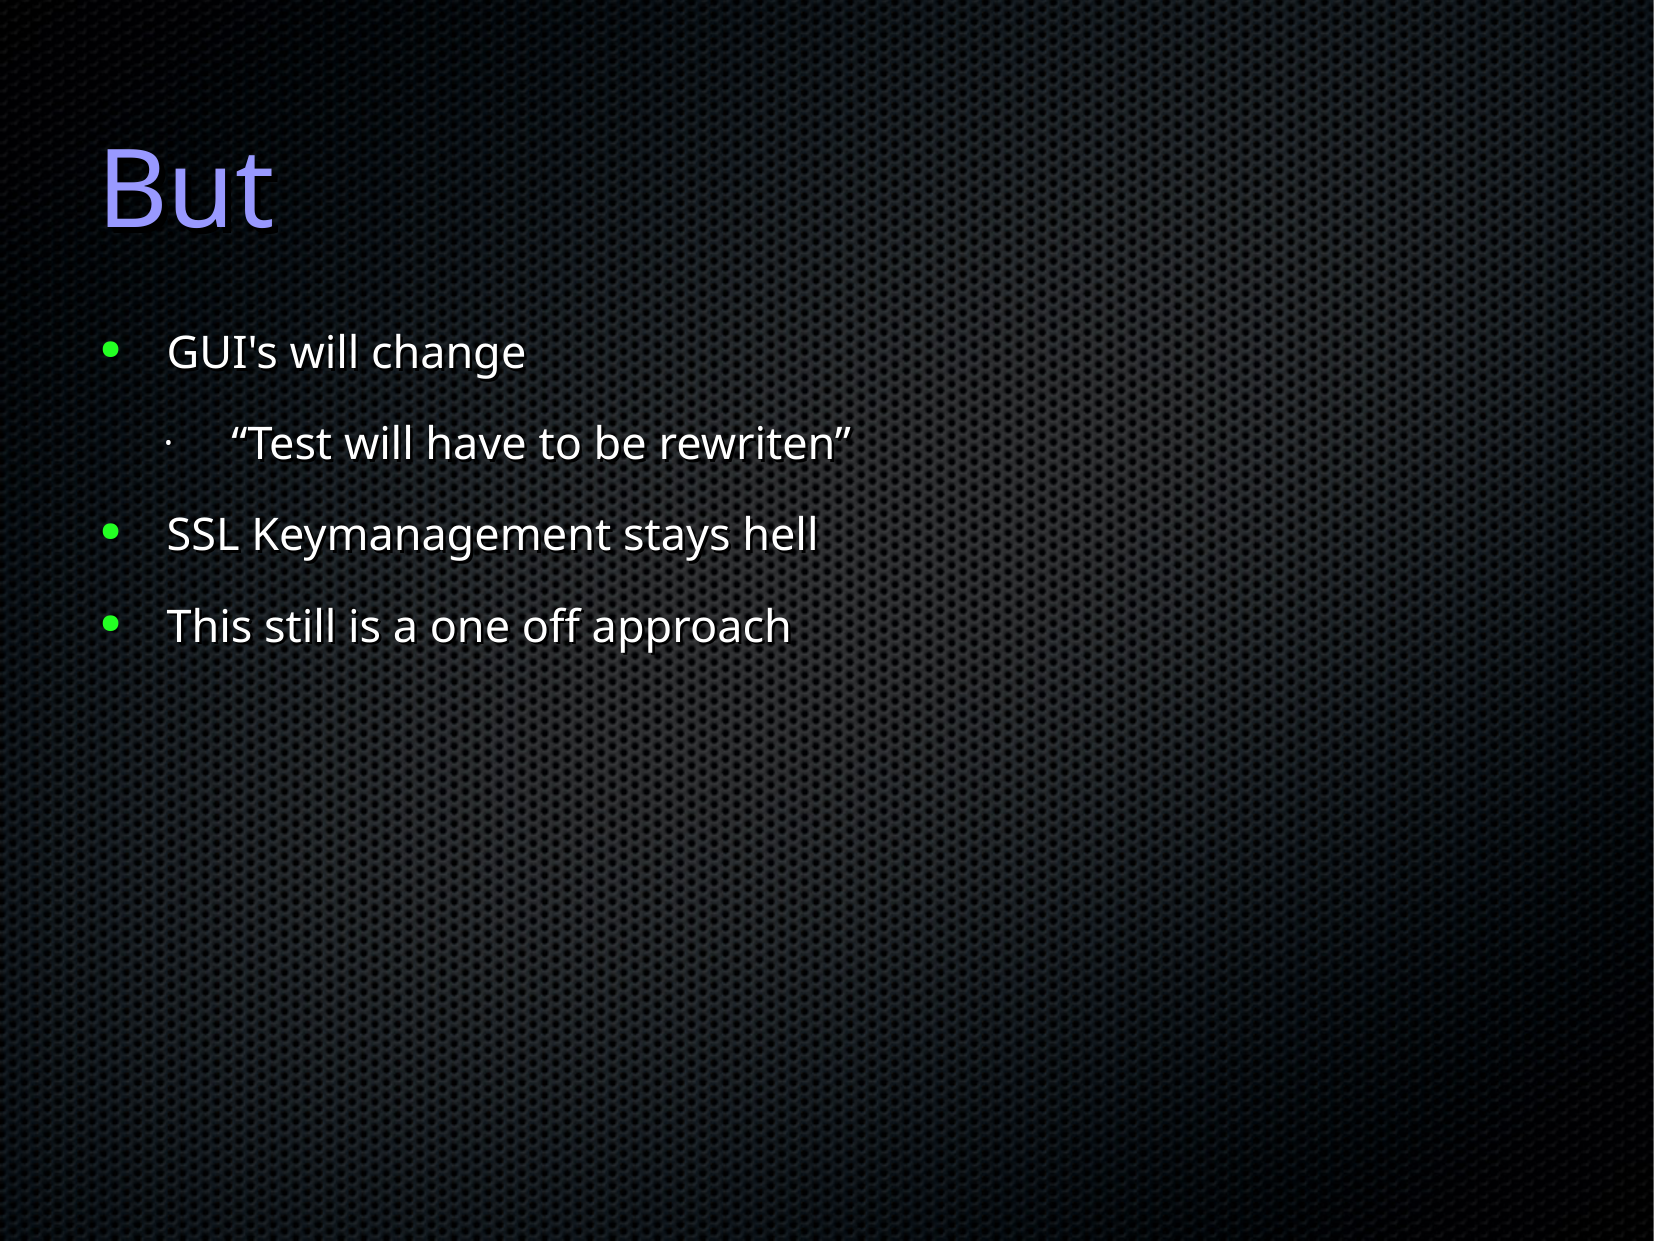

# But
GUI's will change
“Test will have to be rewriten”
SSL Keymanagement stays hell
This still is a one off approach